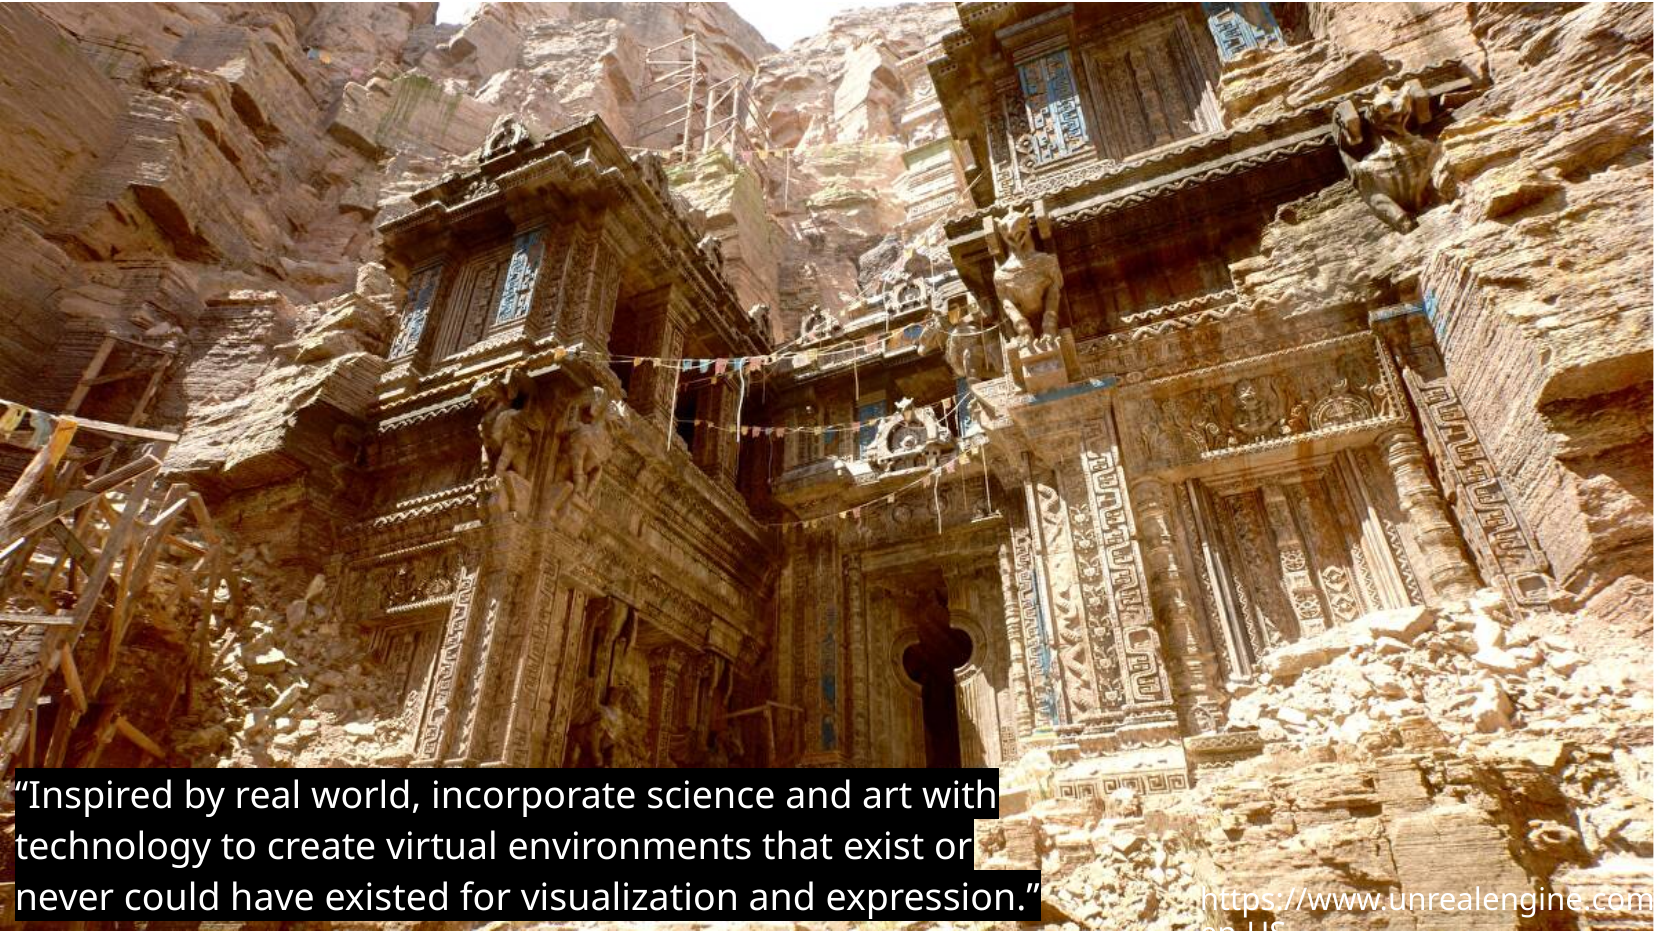

“Inspired by real world, incorporate science and art with technology to create virtual environments that exist or never could have existed for visualization and expression.”
5
https://www.unrealengine.com/en-US